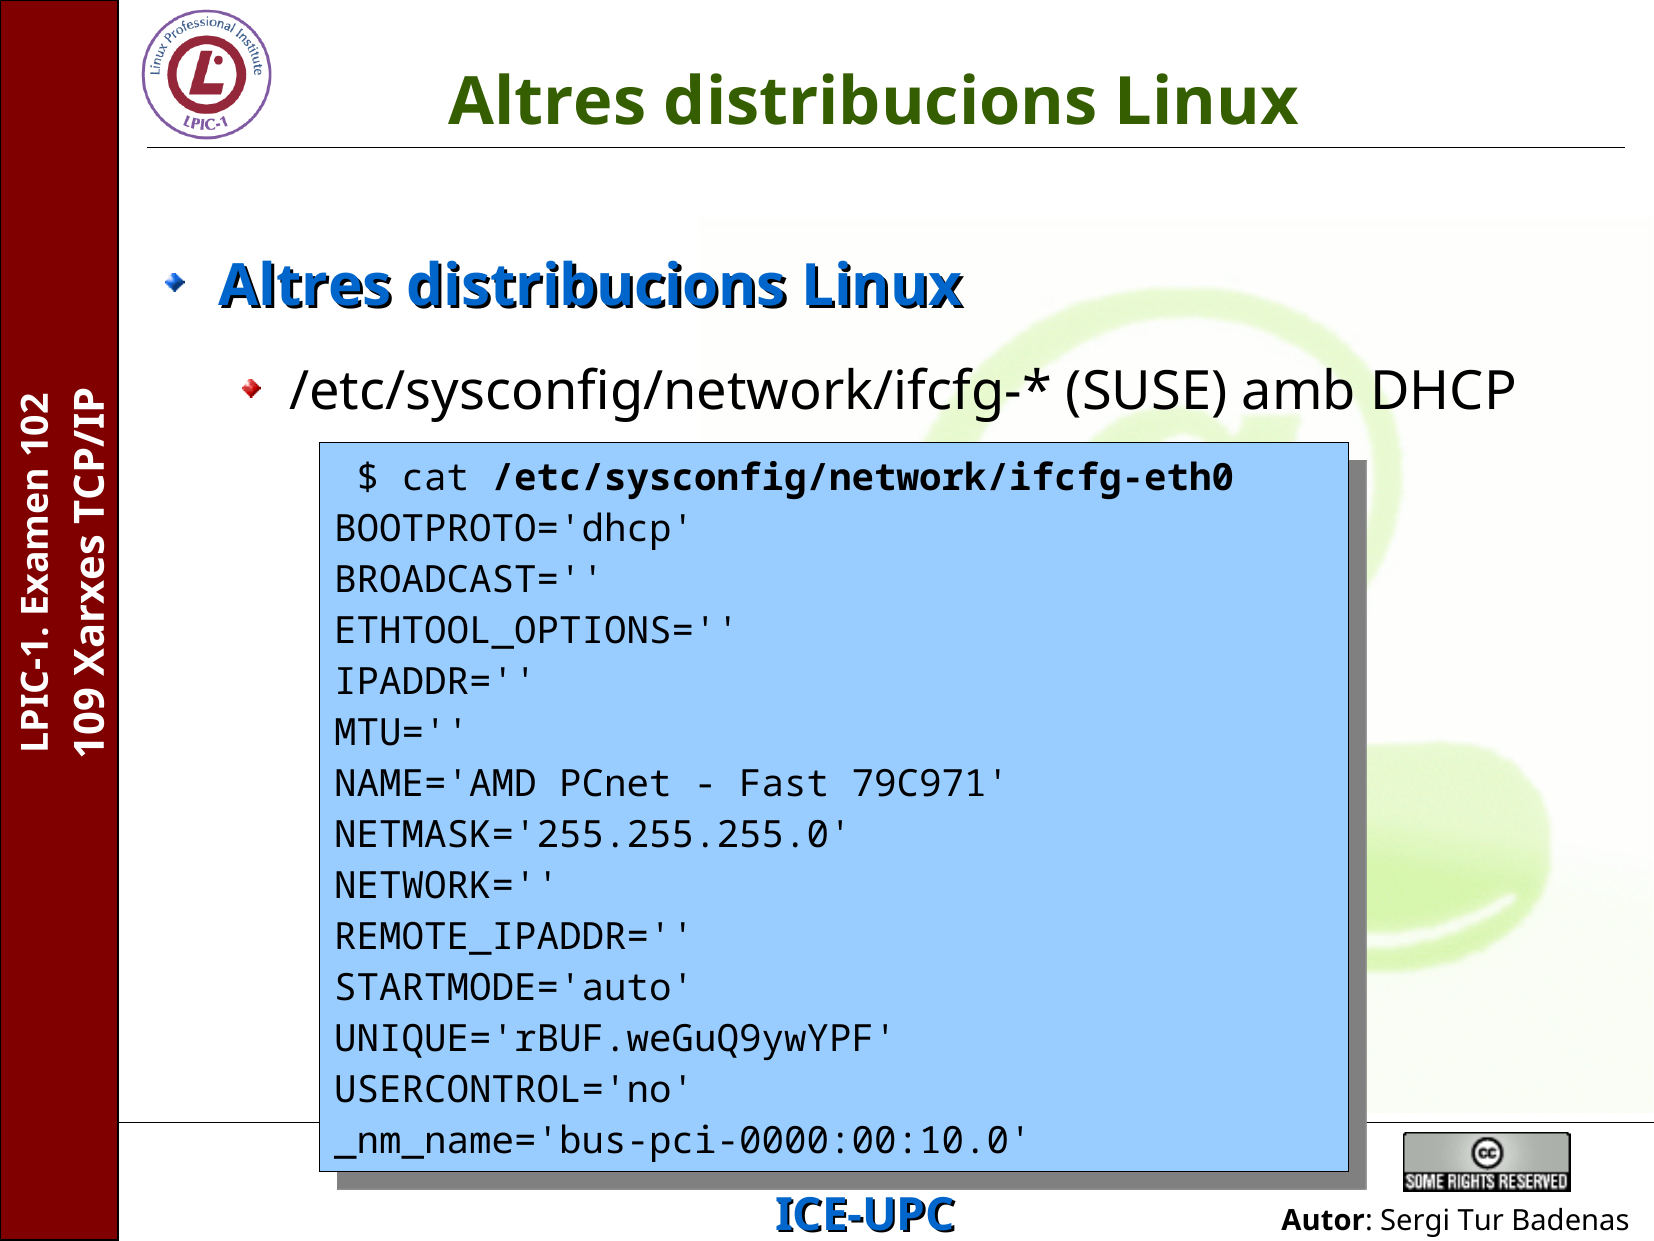

# Altres distribucions Linux
Altres distribucions Linux
/etc/sysconfig/network/ifcfg-* (SUSE) amb DHCP
 $ cat /etc/sysconfig/network/ifcfg-eth0
BOOTPROTO='dhcp'
BROADCAST=''
ETHTOOL_OPTIONS=''
IPADDR=''
MTU=''
NAME='AMD PCnet - Fast 79C971'
NETMASK='255.255.255.0'
NETWORK=''
REMOTE_IPADDR=''
STARTMODE='auto'
UNIQUE='rBUF.weGuQ9ywYPF'
USERCONTROL='no'
_nm_name='bus-pci-0000:00:10.0'